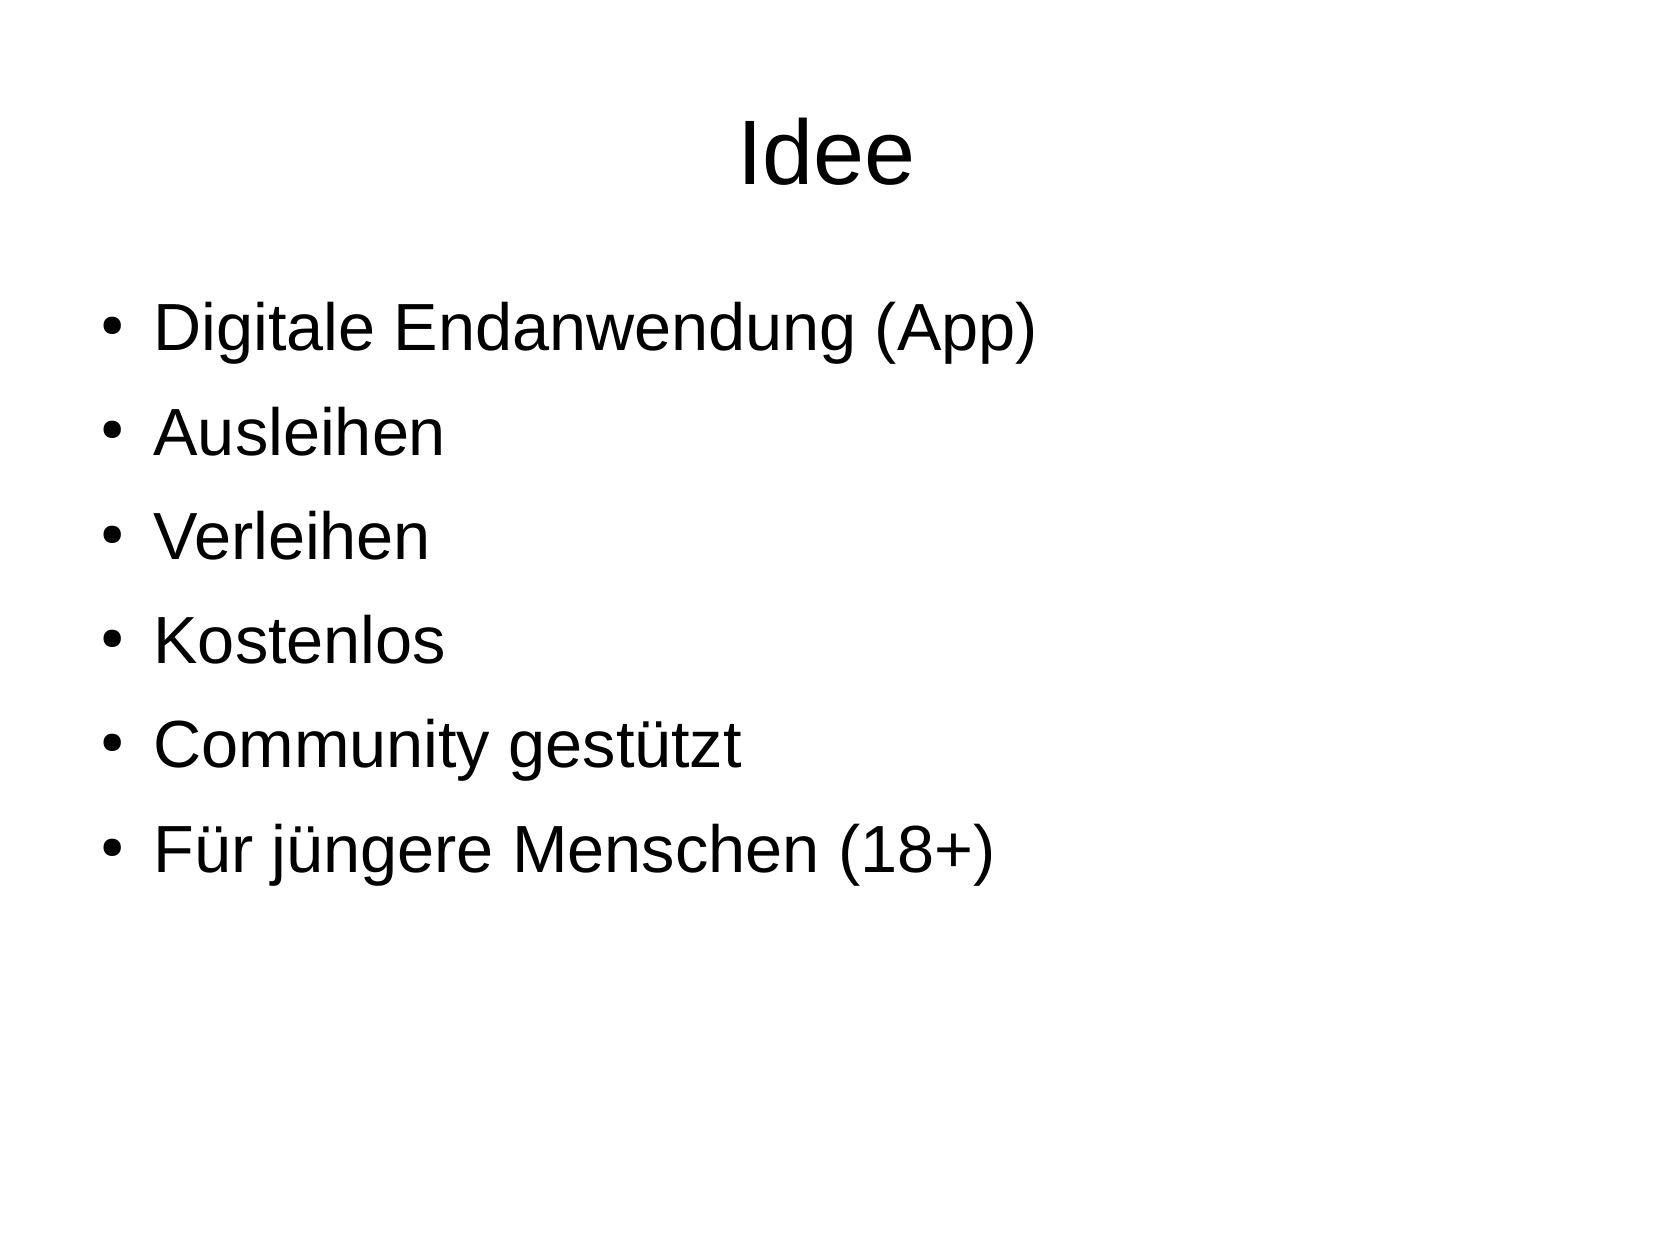

# Idee
Digitale Endanwendung (App)
Ausleihen
Verleihen
Kostenlos
Community gestützt
Für jüngere Menschen (18+)